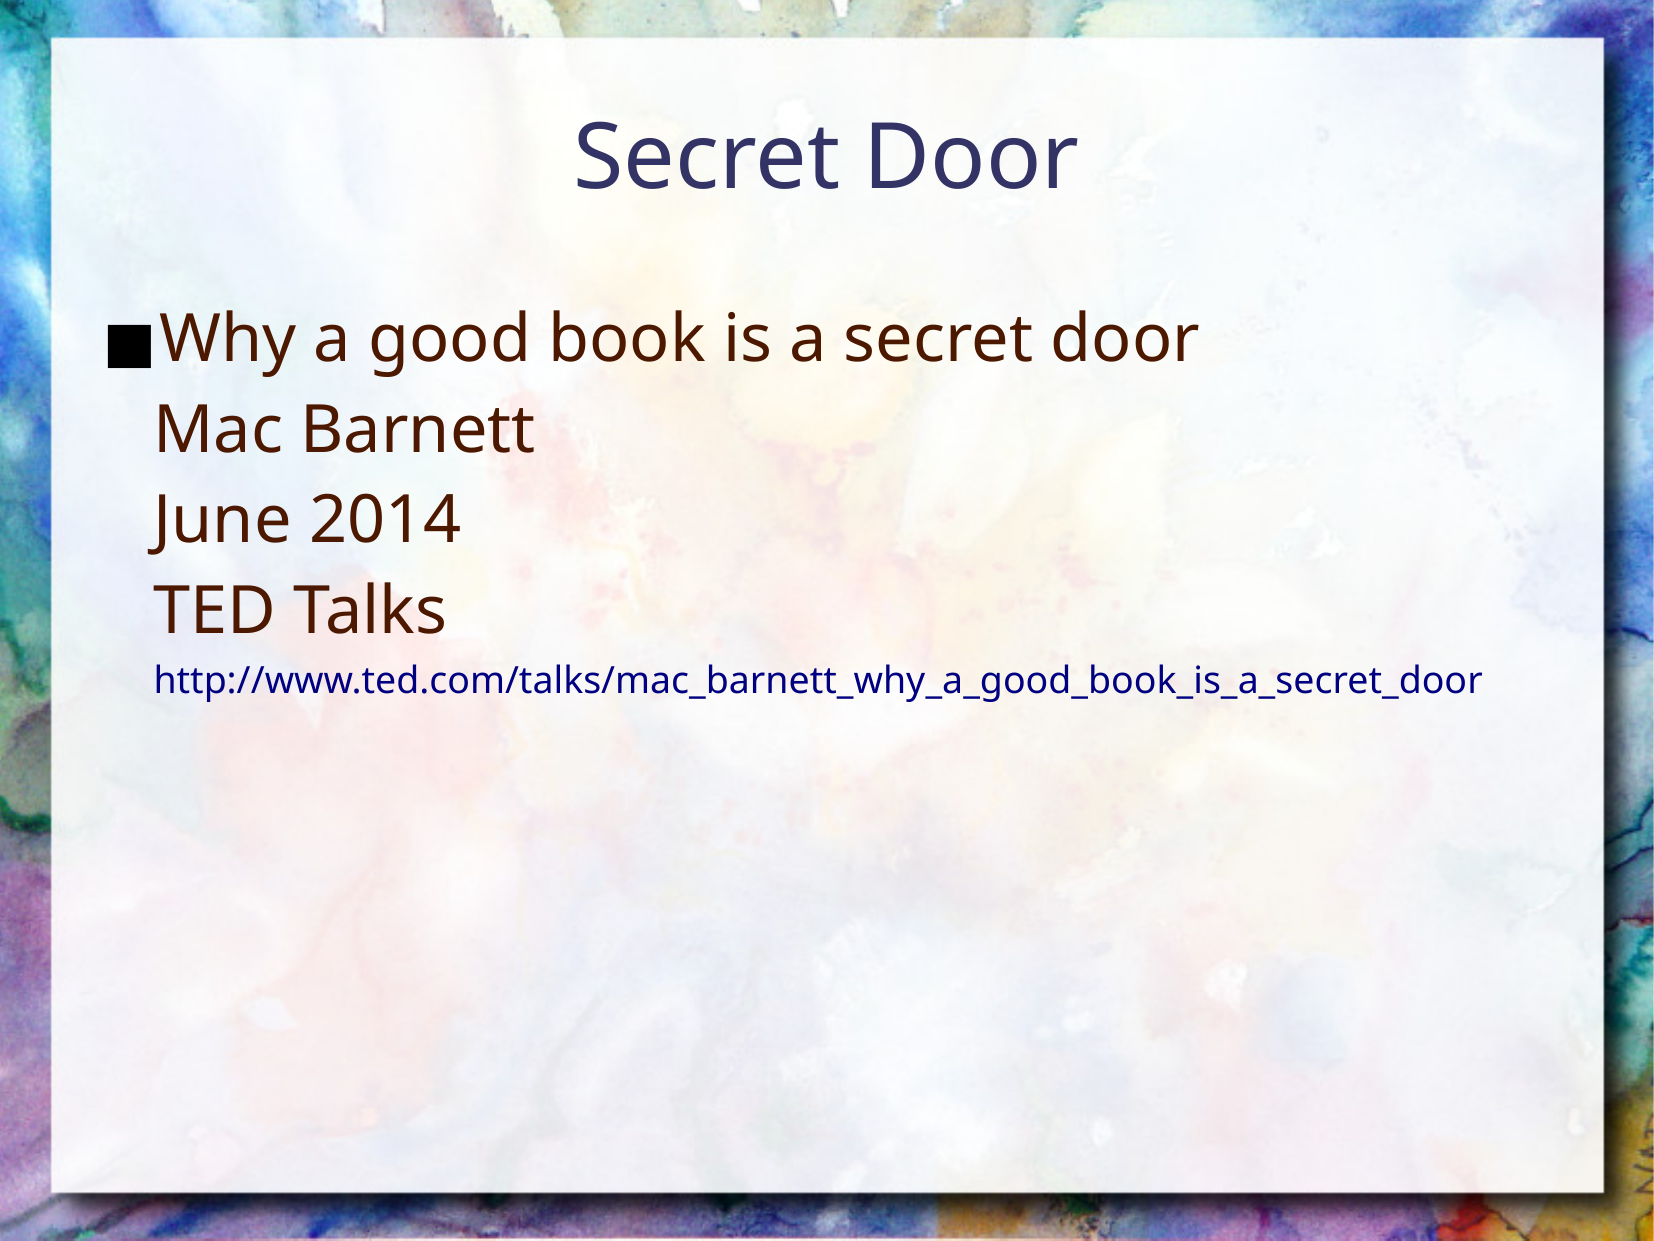

# Secret Door
Why a good book is a secret door
Mac Barnett
June 2014
TED Talks
http://www.ted.com/talks/mac_barnett_why_a_good_book_is_a_secret_door